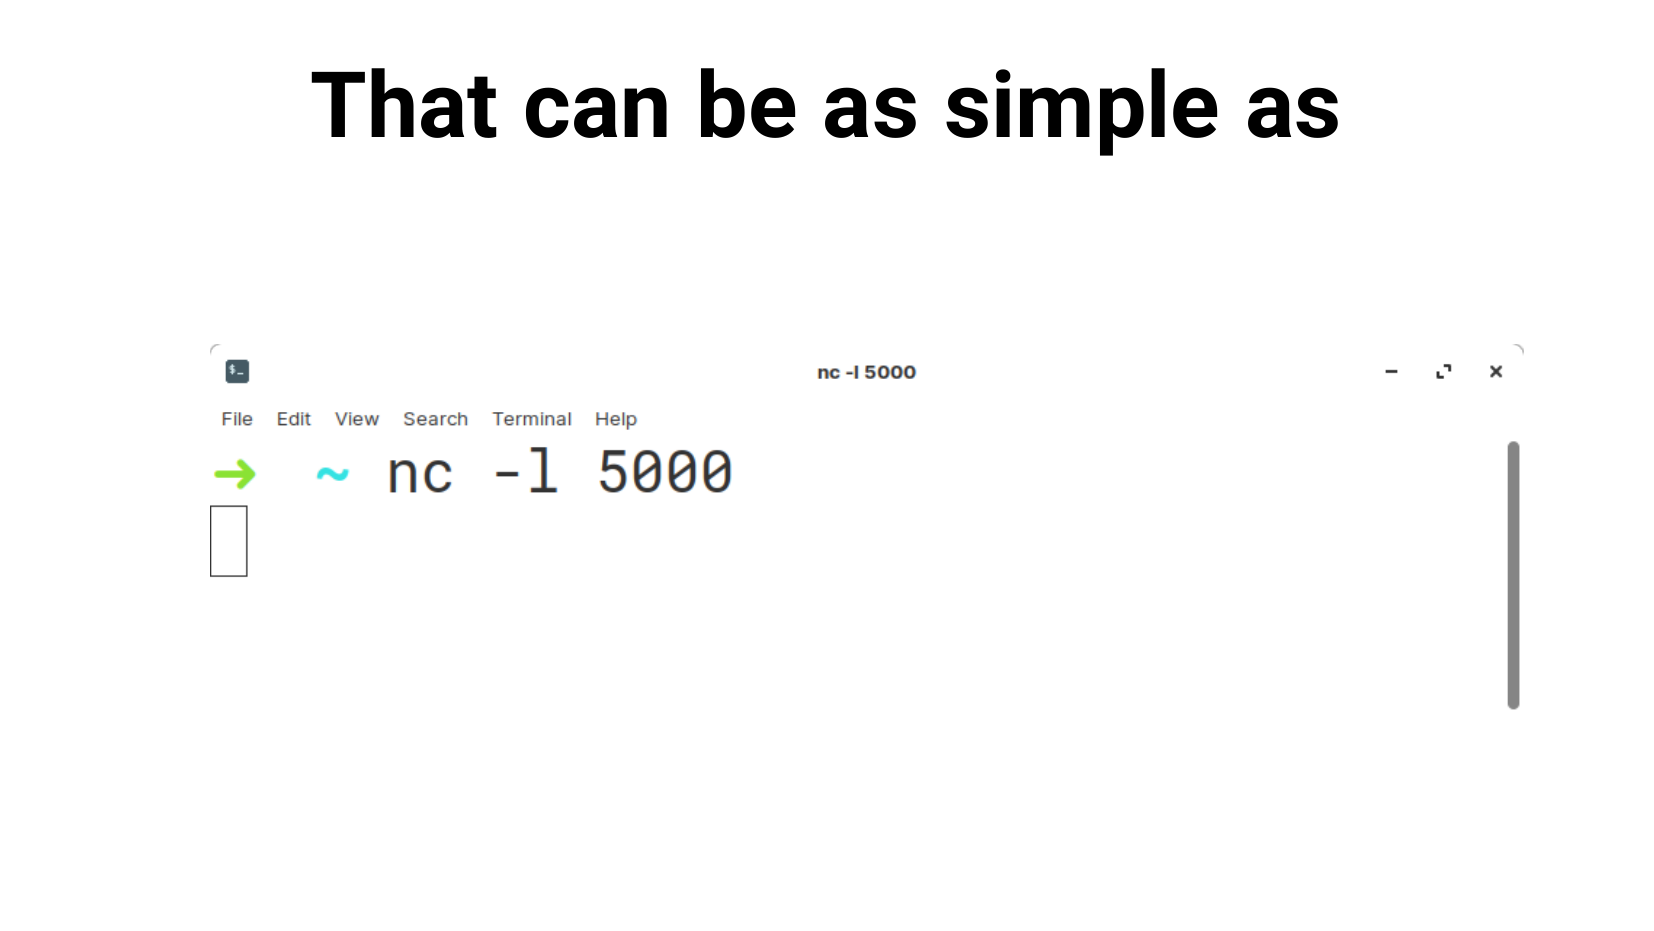

# That can be as simple as